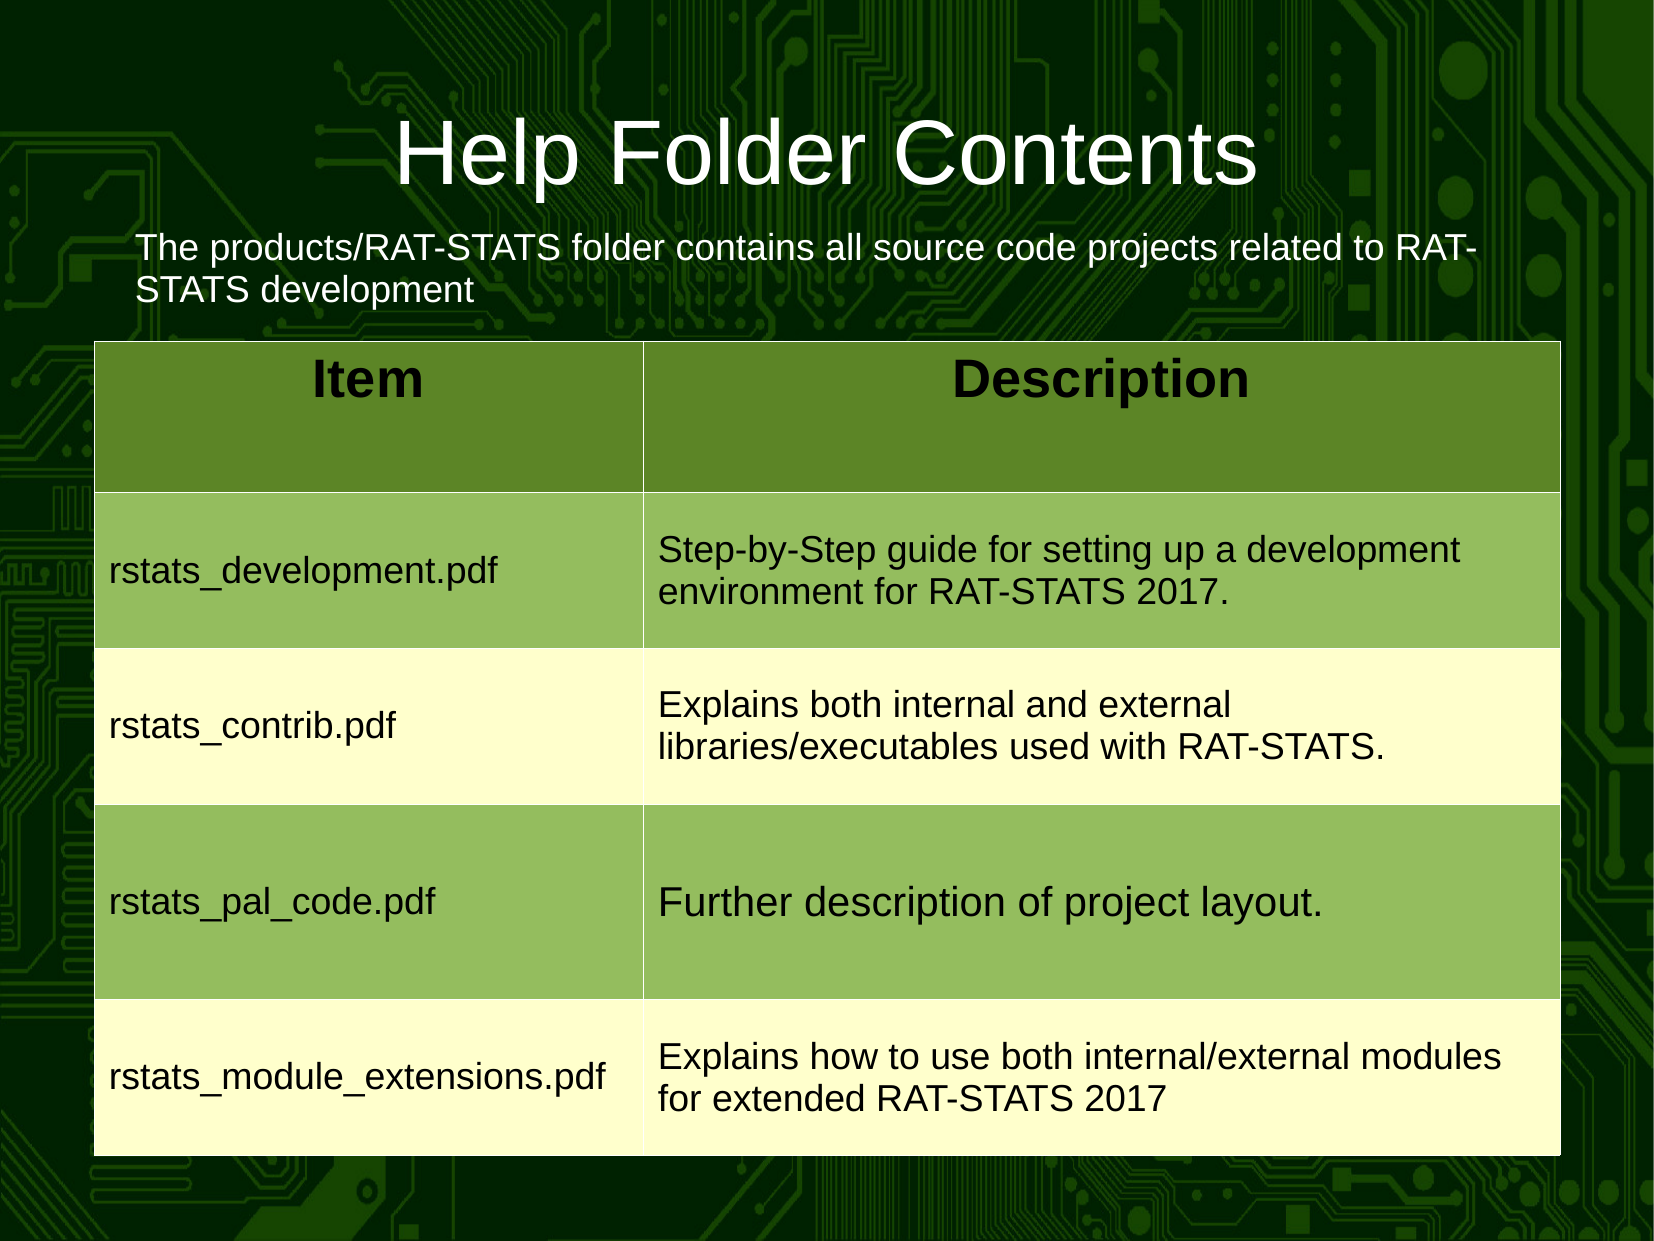

# Help Folder Contents
The products/RAT-STATS folder contains all source code projects related to RAT-STATS development
| Item | Description |
| --- | --- |
| rstats\_development.pdf | Step-by-Step guide for setting up a development environment for RAT-STATS 2017. |
| rstats\_contrib.pdf | Explains both internal and external libraries/executables used with RAT-STATS. |
| rstats\_pal\_code.pdf | Further description of project layout. |
| rstats\_module\_extensions.pdf | Explains how to use both internal/external modules for extended RAT-STATS 2017 |